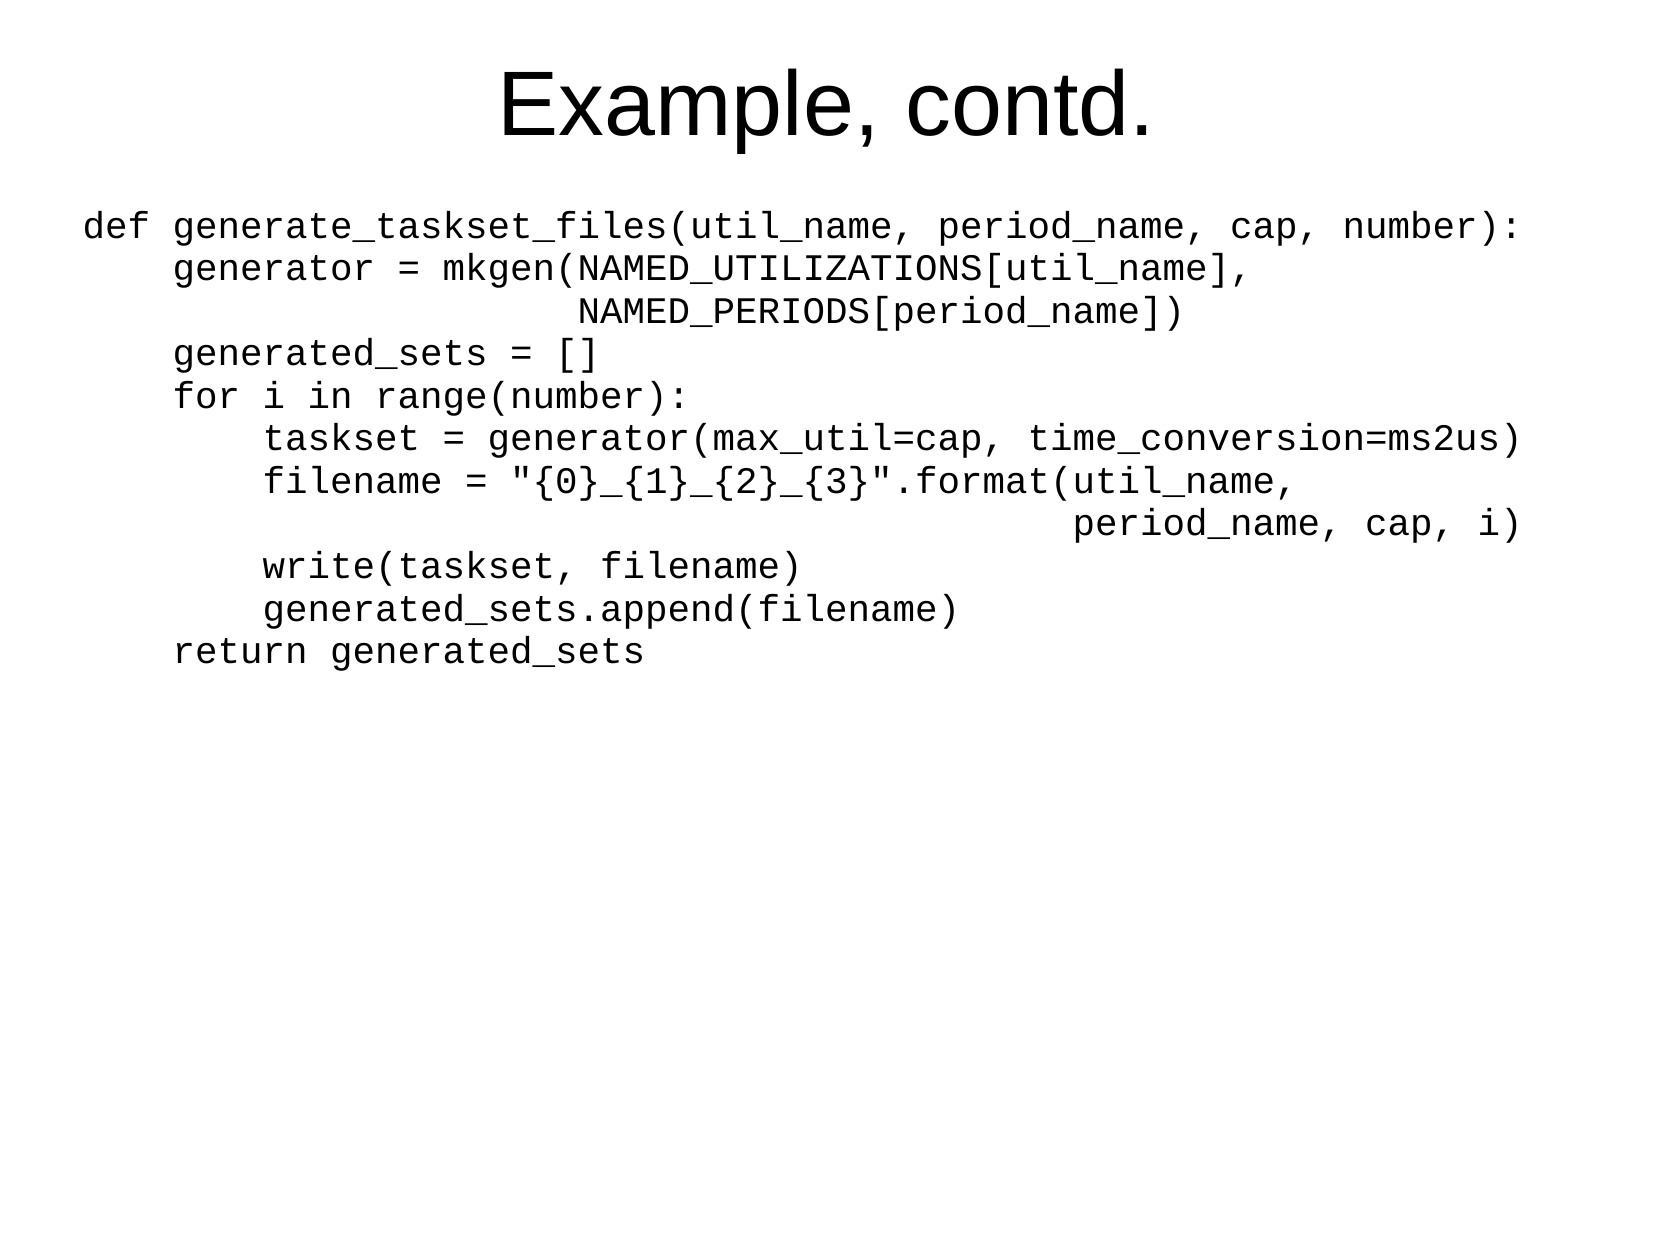

# Example, contd.
def generate_taskset_files(util_name, period_name, cap, number):
 generator = mkgen(NAMED_UTILIZATIONS[util_name],
 NAMED_PERIODS[period_name])
 generated_sets = []
 for i in range(number):
 taskset = generator(max_util=cap, time_conversion=ms2us)
 filename = "{0}_{1}_{2}_{3}".format(util_name,
 period_name, cap, i)
 write(taskset, filename)
 generated_sets.append(filename)
 return generated_sets